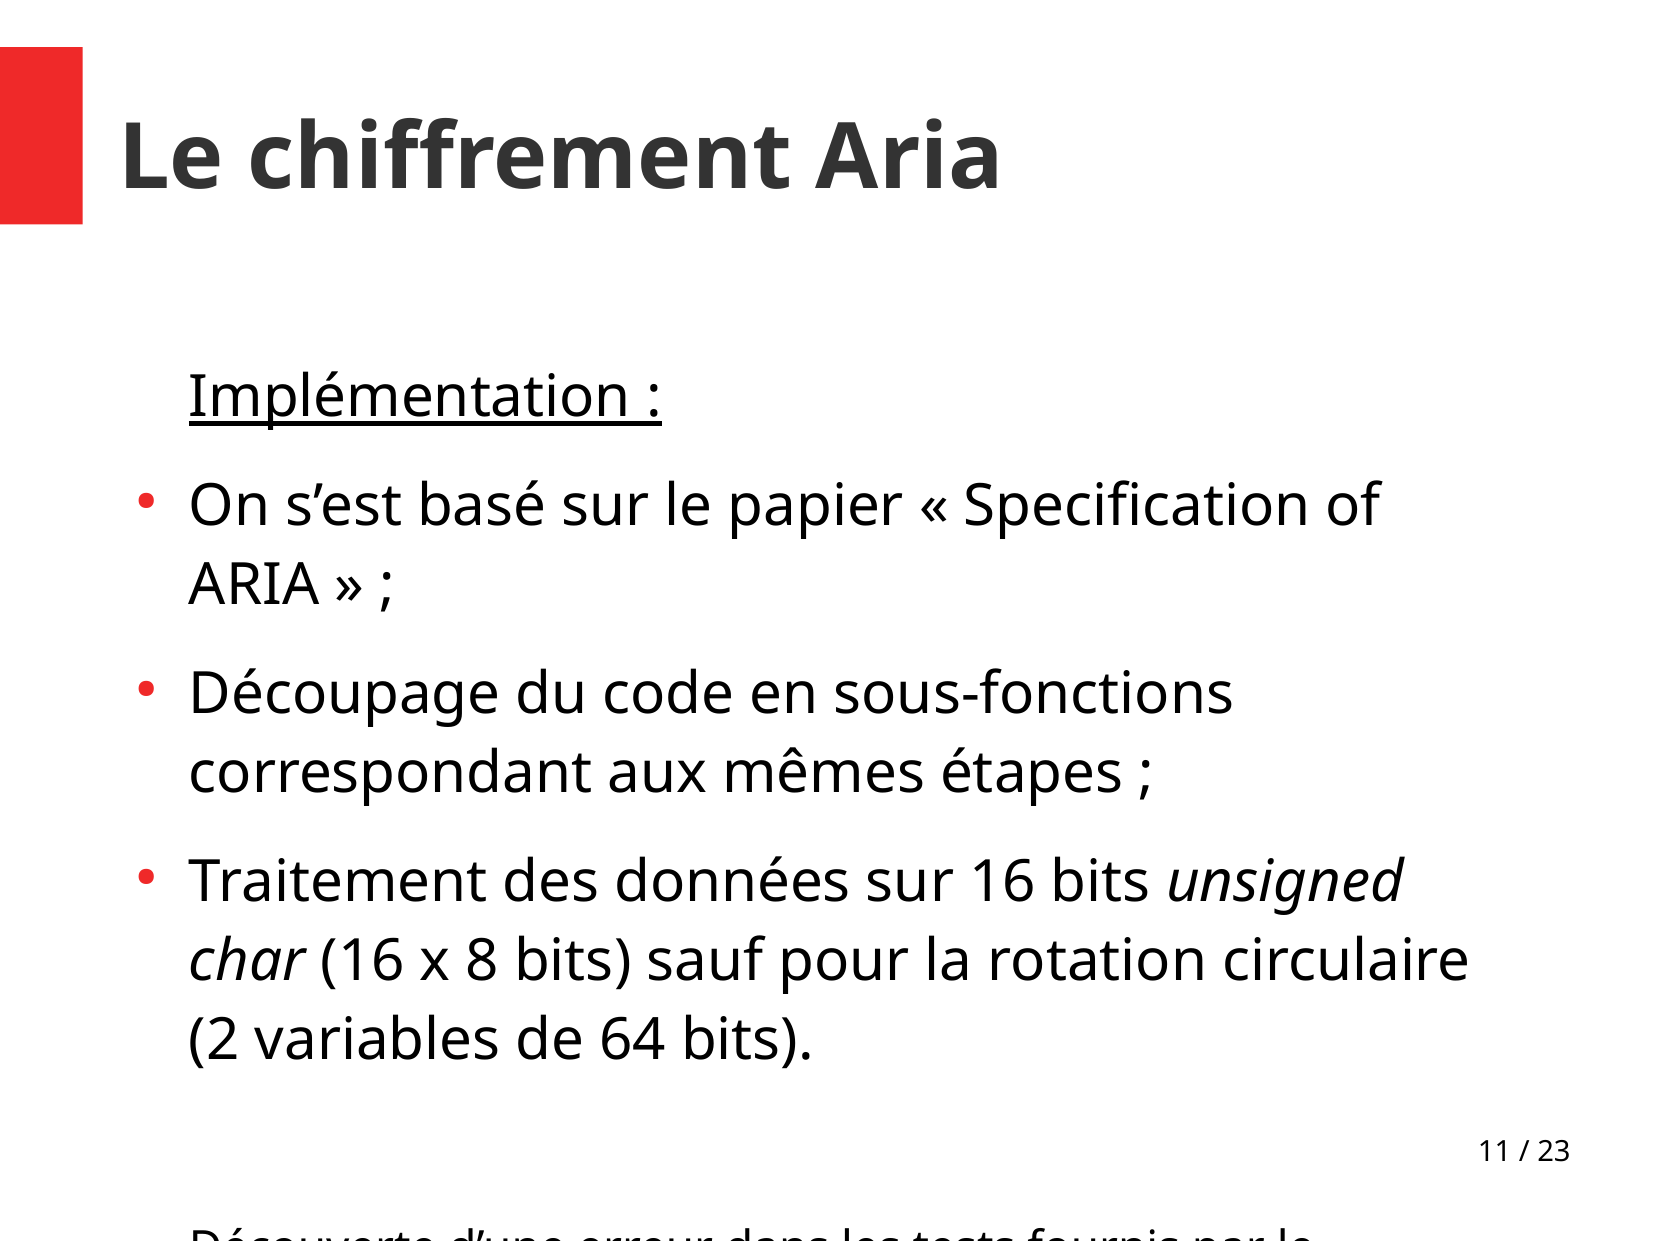

# Le chiffrement Aria
Implémentation :
On s’est basé sur le papier « Specification of ARIA » ;
Découpage du code en sous-fonctions correspondant aux mêmes étapes ;
Traitement des données sur 16 bits unsigned char (16 x 8 bits) sauf pour la rotation circulaire (2 variables de 64 bits).
Découverte d’une erreur dans les tests fournis par le document de référence.
11